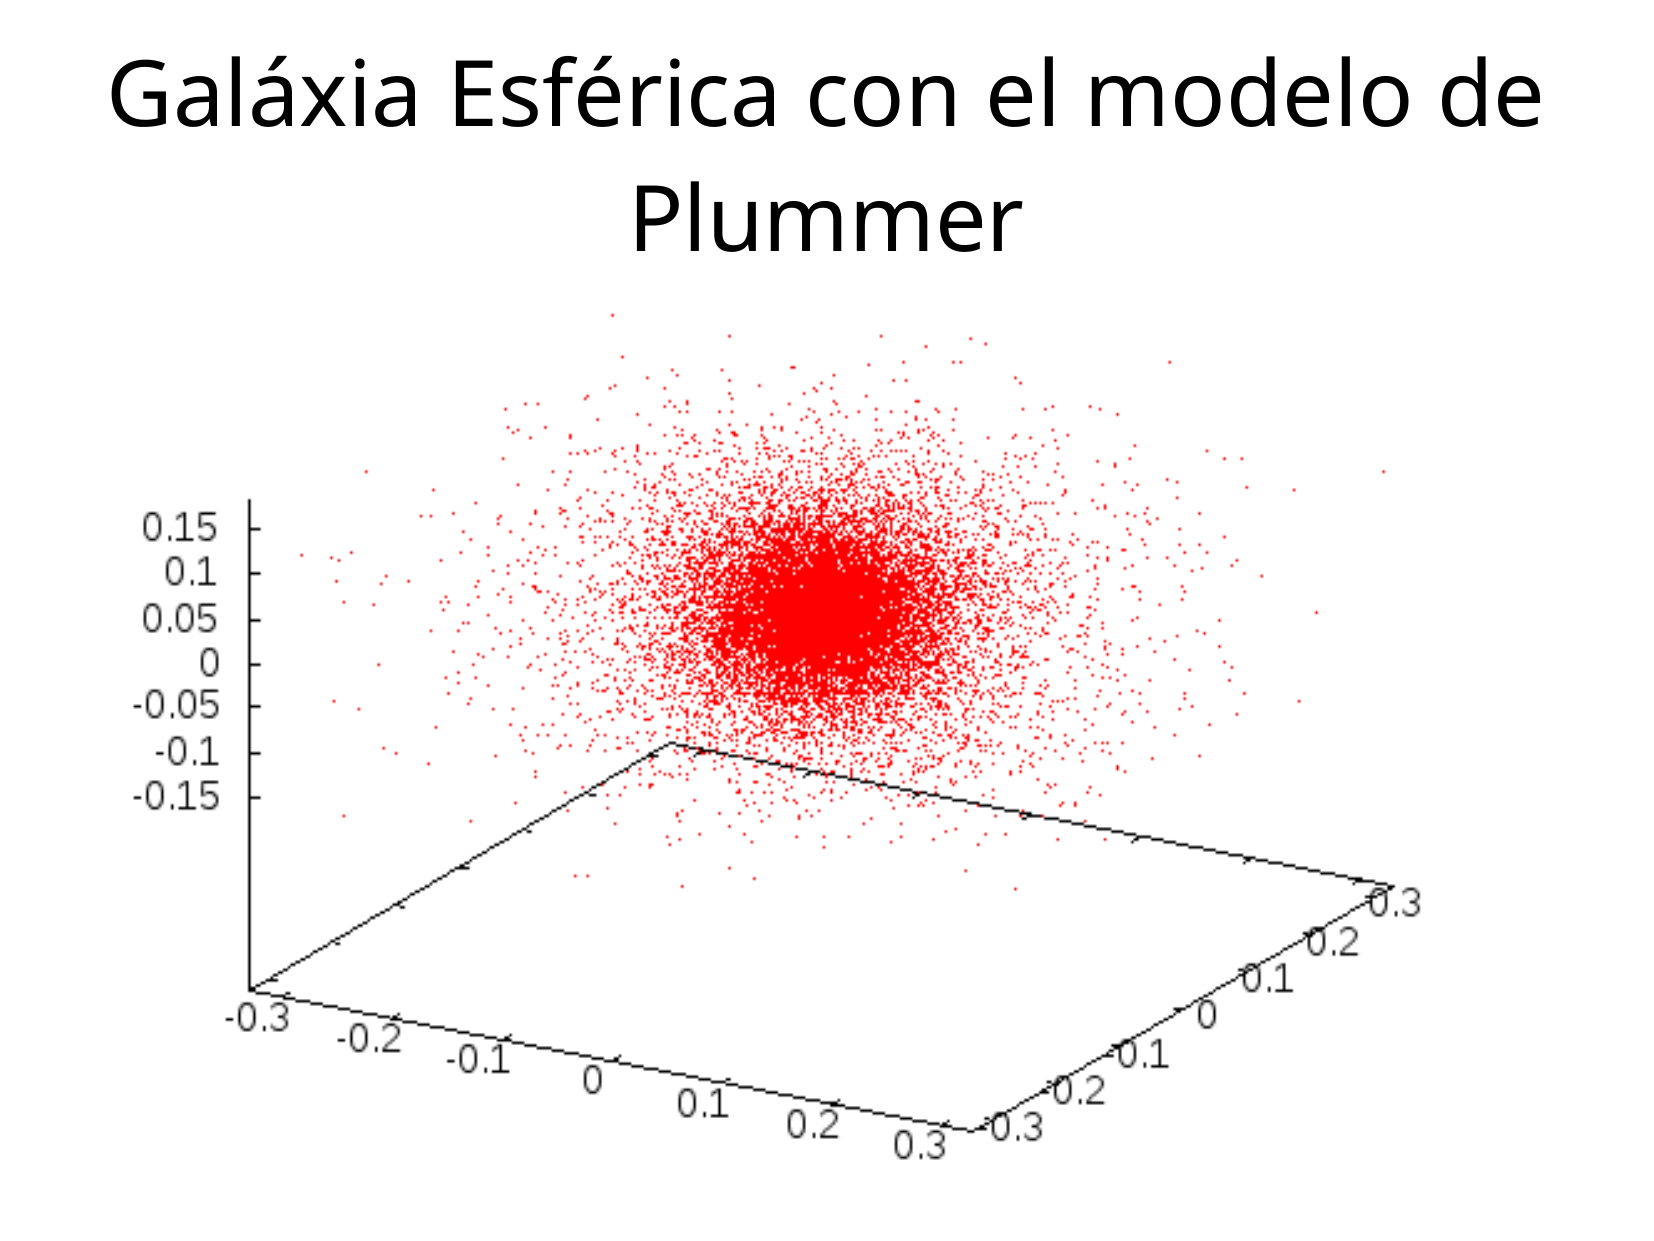

# Galáxia Esférica con el modelo de Plummer